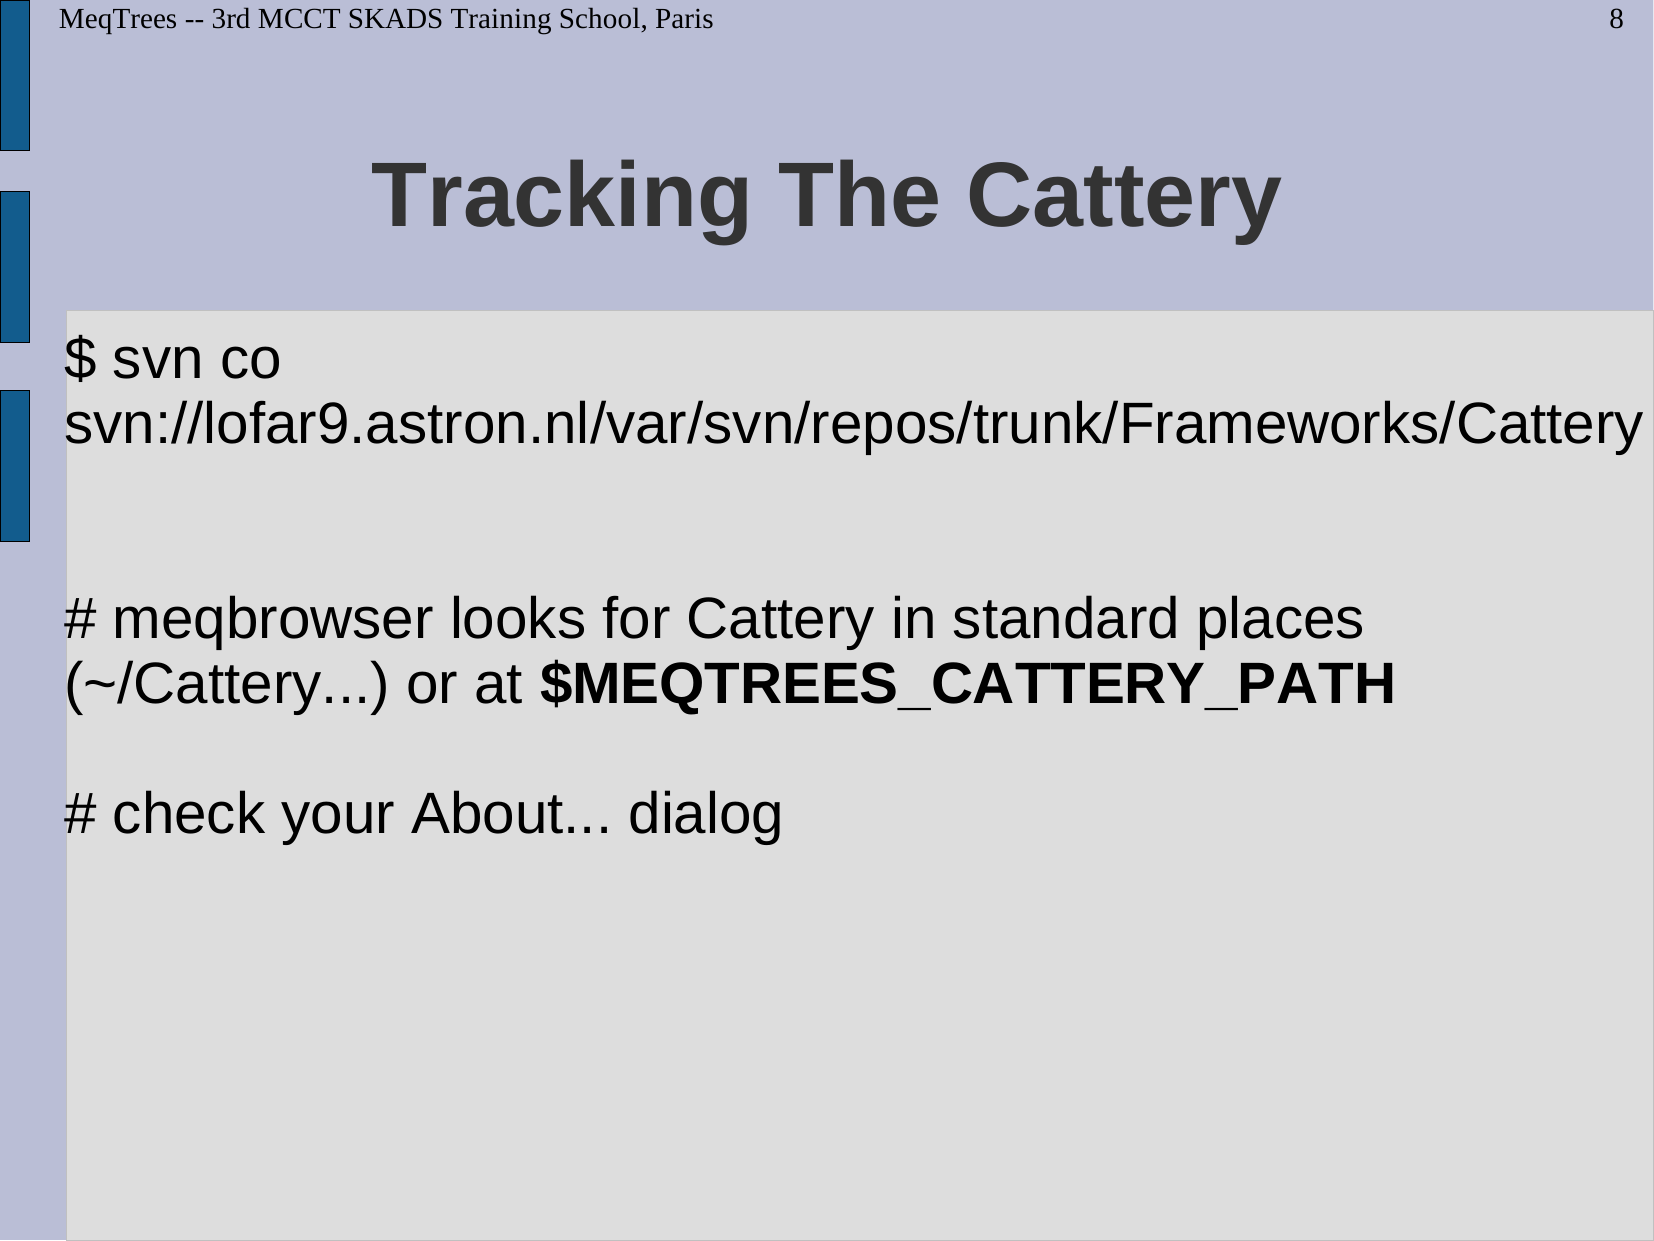

MeqTrees -- 3rd MCCT SKADS Training School, Paris
8
# Tracking The Cattery
$ svn co svn://lofar9.astron.nl/var/svn/repos/trunk/Frameworks/Cattery
# meqbrowser looks for Cattery in standard places
(~/Cattery...) or at $MEQTREES_CATTERY_PATH
# check your About... dialog